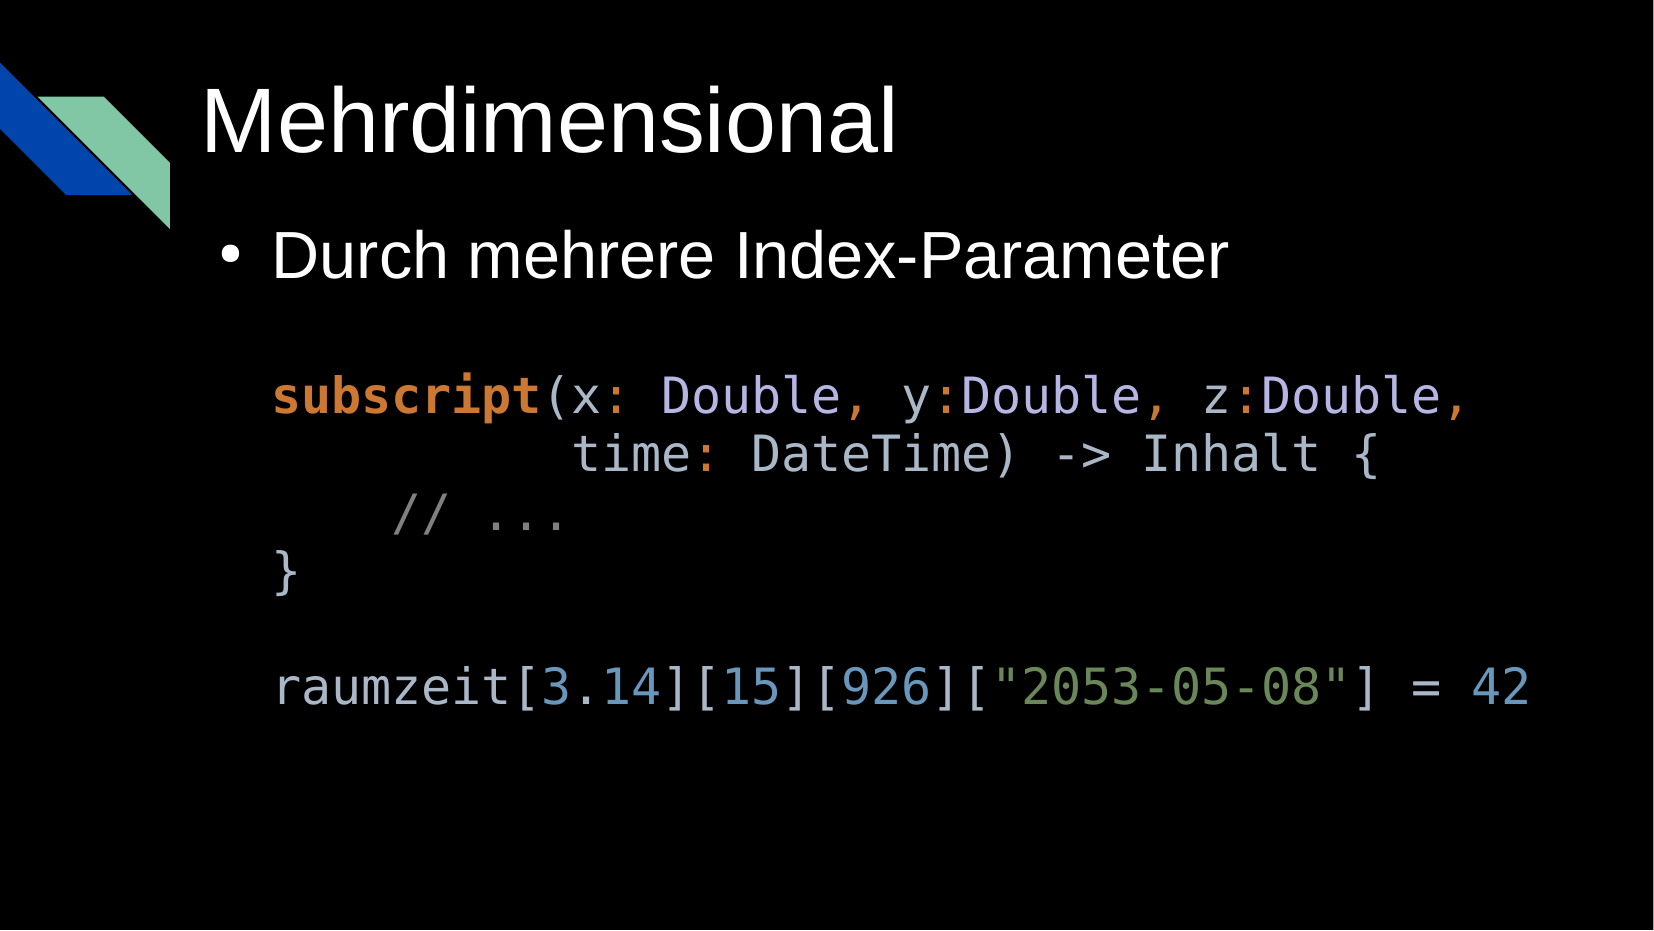

# Mehrdimensional
Durch mehrere Index-Parameter
subscript(x: Double, y:Double, z:Double,
 time: DateTime) -> Inhalt {
 // ...
}
raumzeit[3.14][15][926]["2053-05-08"] = 42